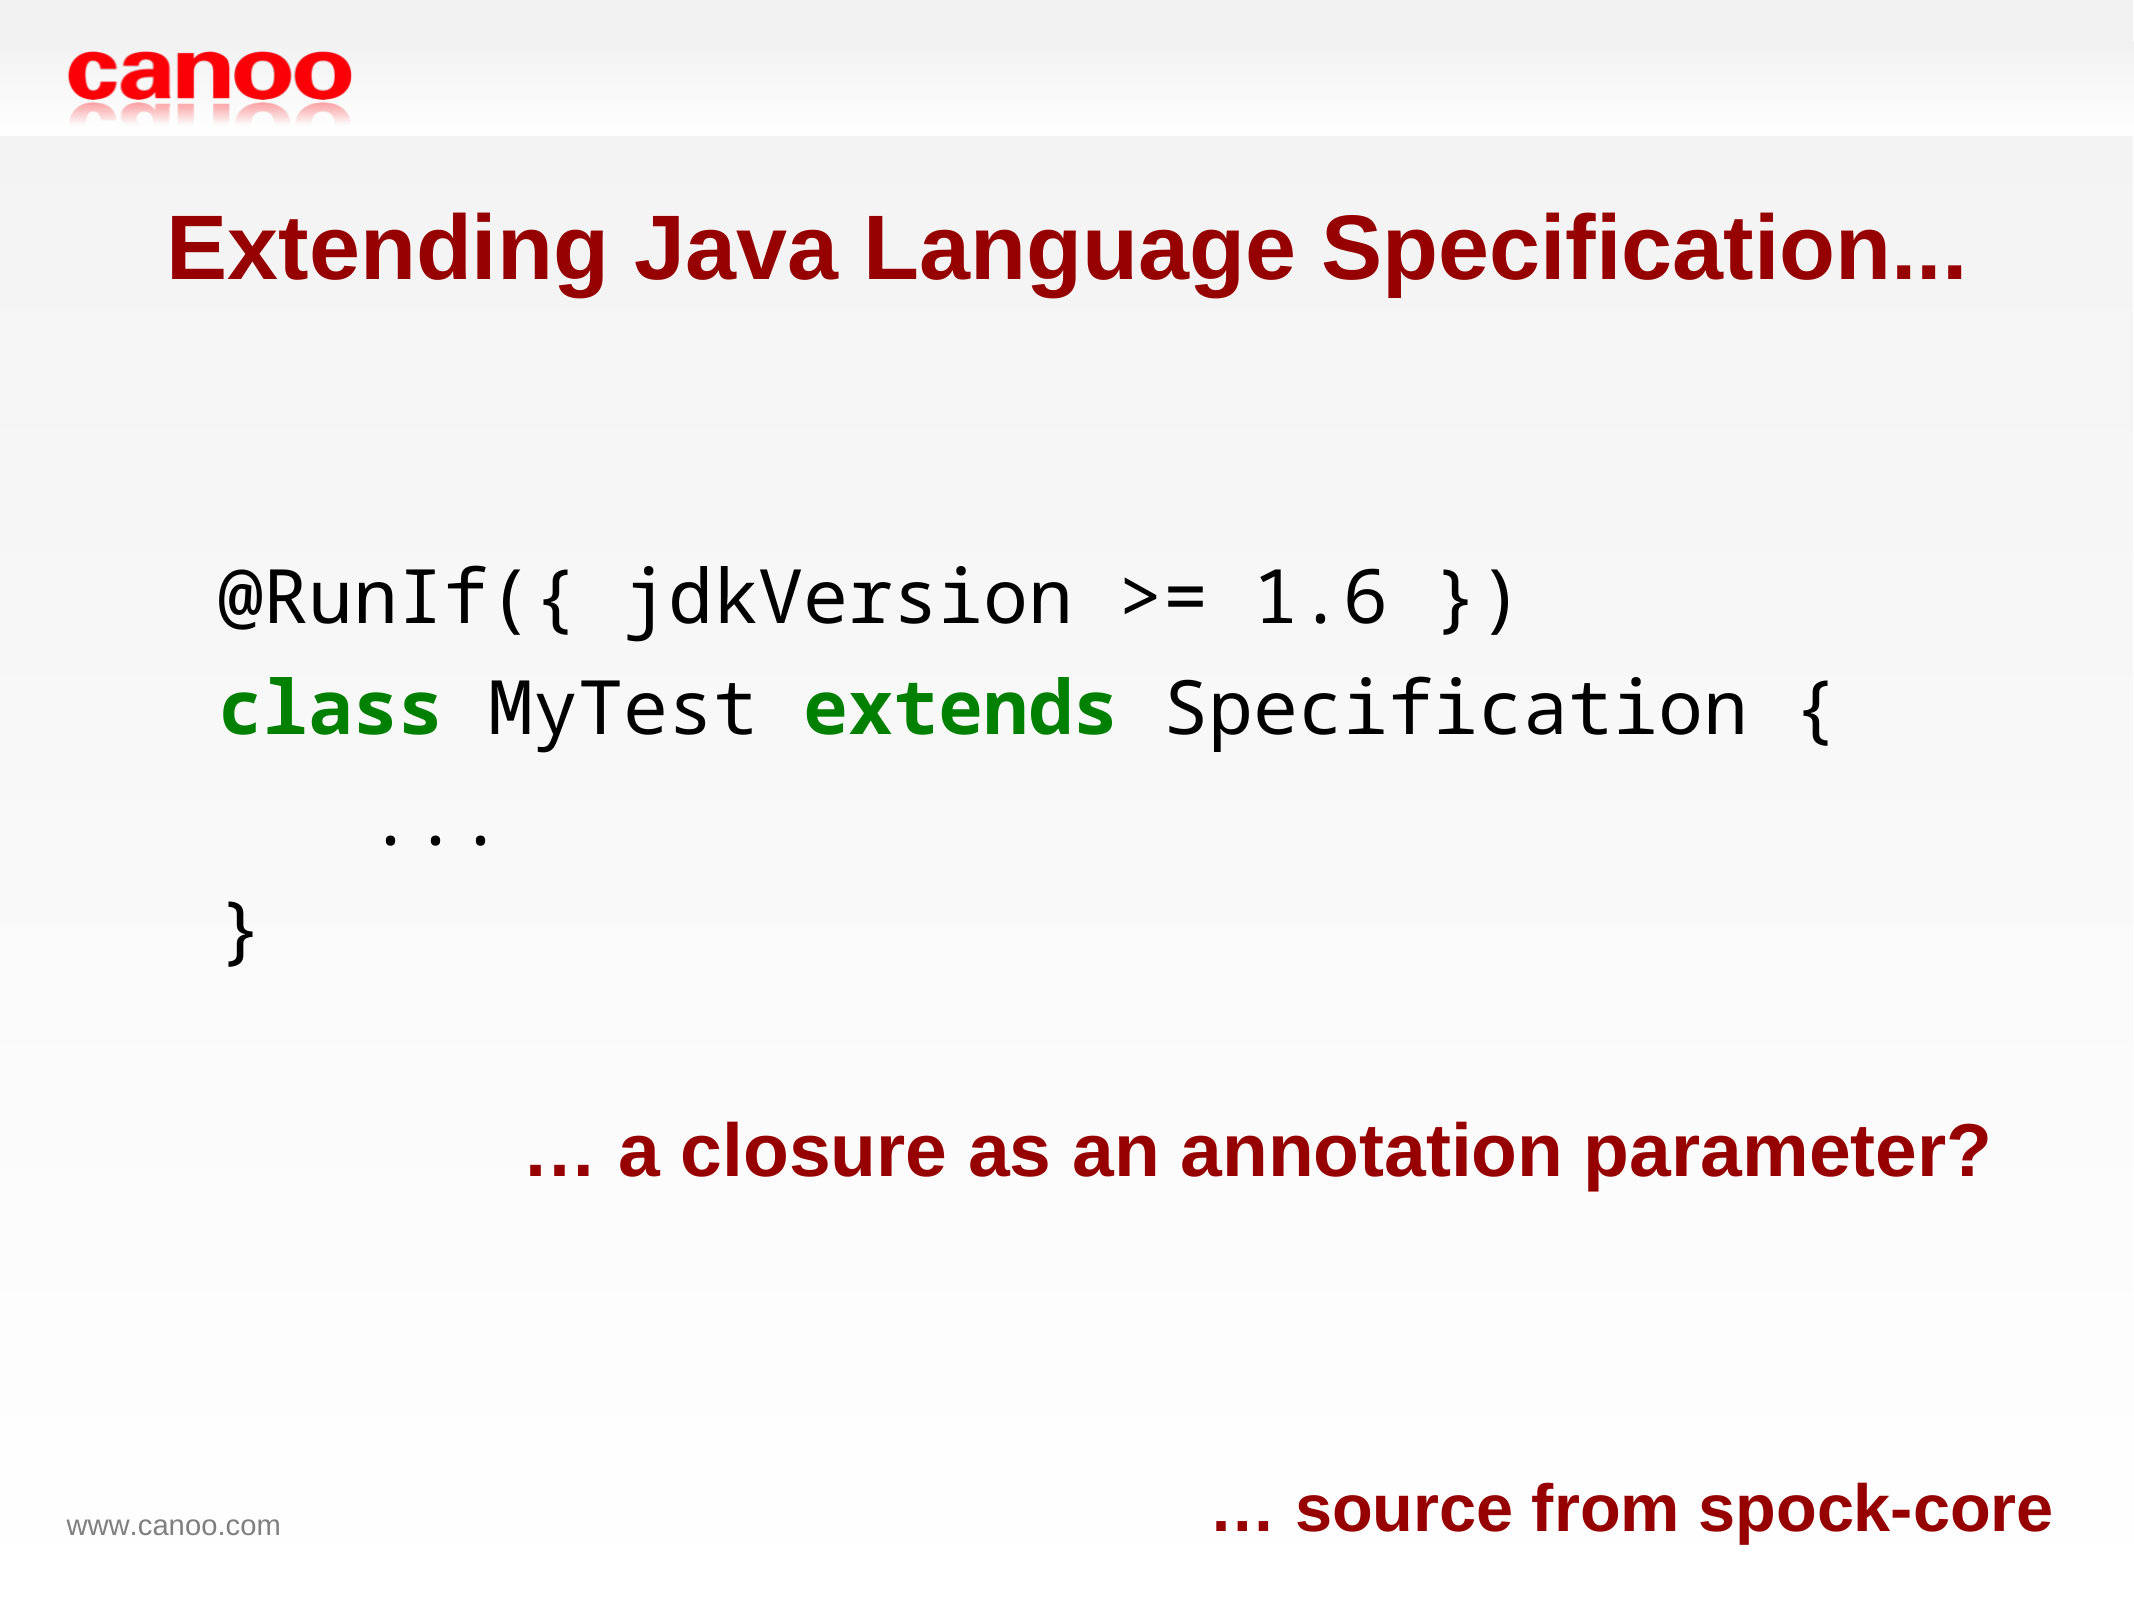

# Extending Java Language Specification...
@RunIf({ jdkVersion >= 1.6 })
class MyTest extends Specification {
	...
}
… a closure as an annotation parameter?
… source from spock-core